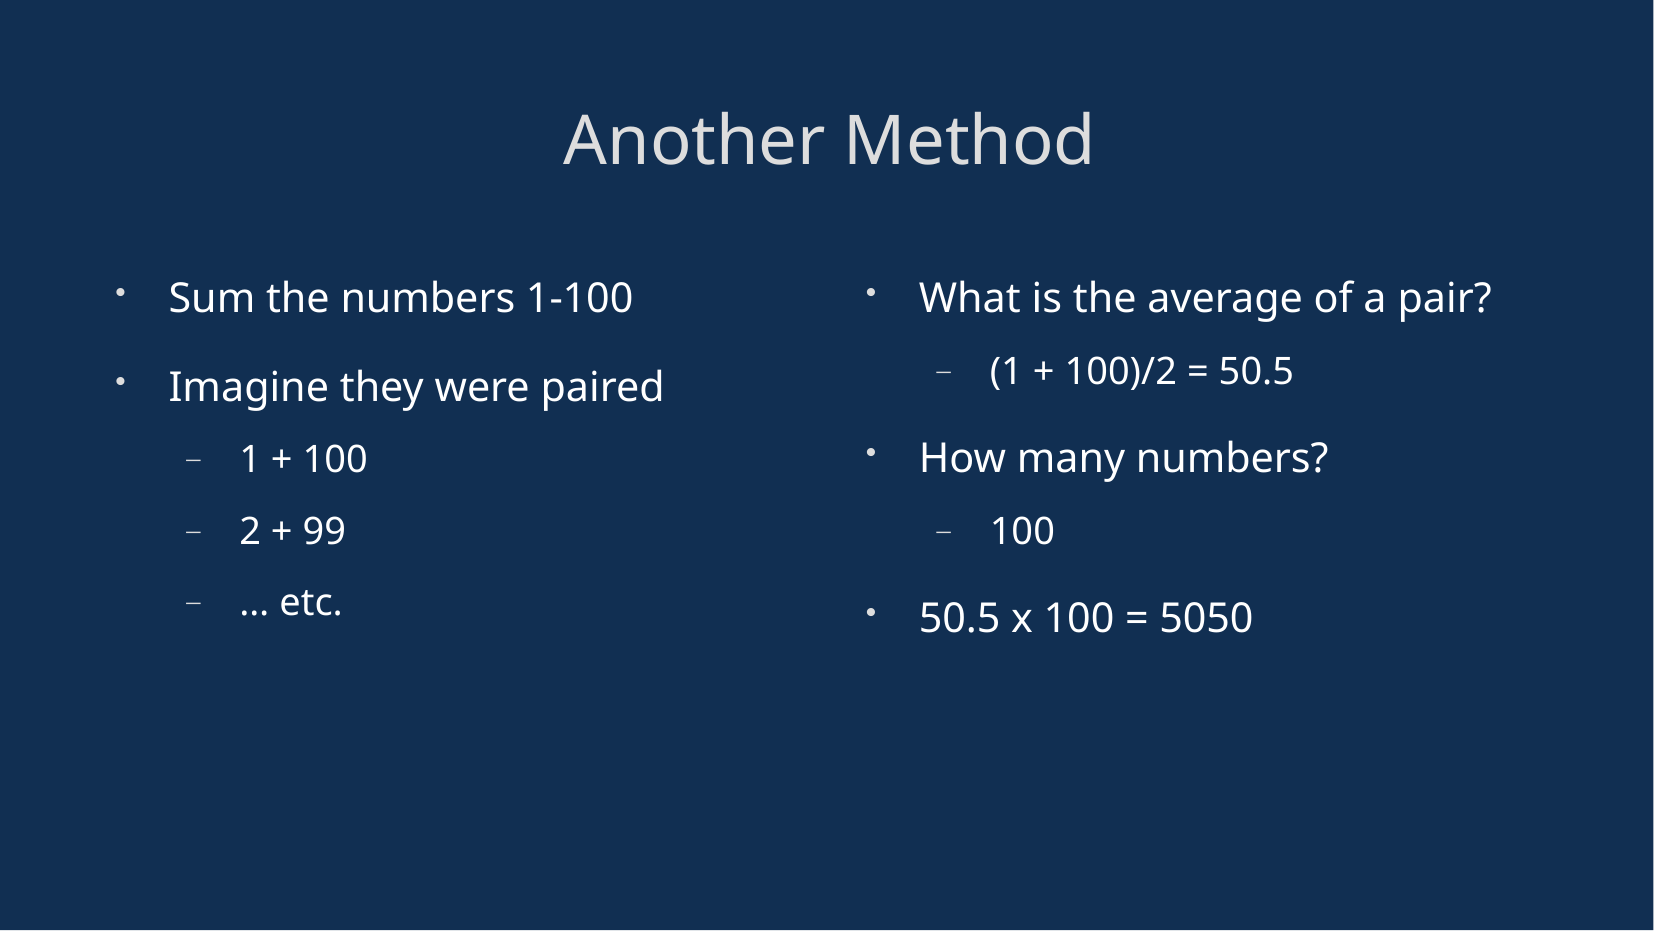

# Another Method
Sum the numbers 1-100
Imagine they were paired
1 + 100
2 + 99
… etc.
What is the average of a pair?
(1 + 100)/2 = 50.5
How many numbers?
100
50.5 x 100 = 5050